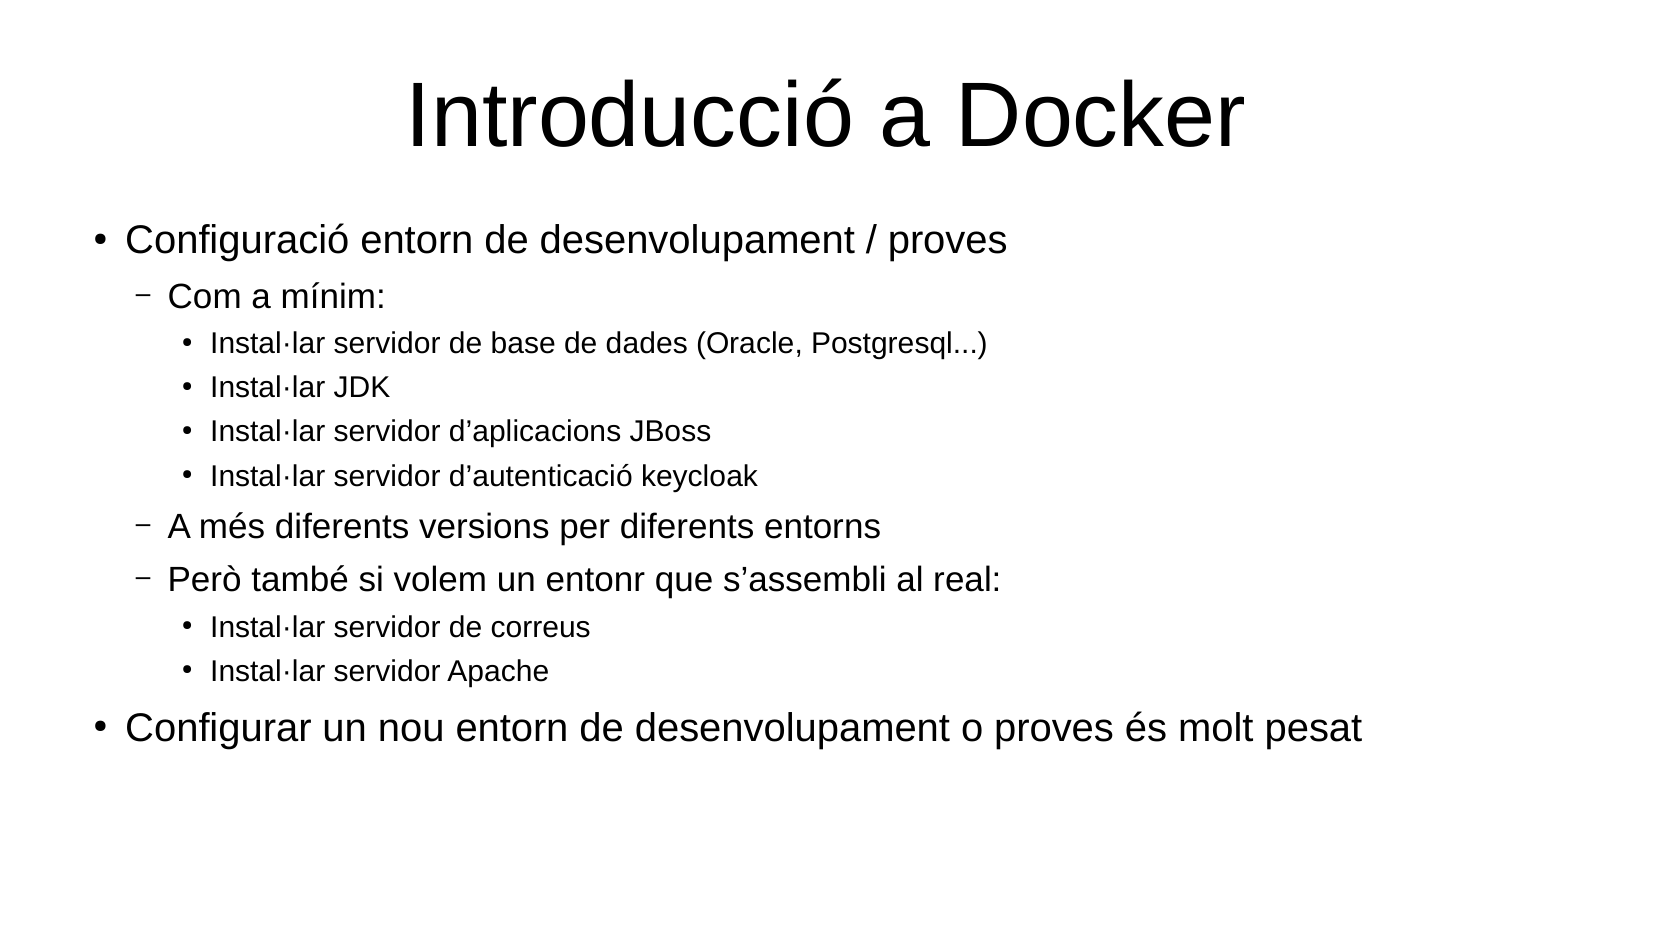

# Introducció a Docker
Configuració entorn de desenvolupament / proves
Com a mínim:
Instal·lar servidor de base de dades (Oracle, Postgresql...)
Instal·lar JDK
Instal·lar servidor d’aplicacions JBoss
Instal·lar servidor d’autenticació keycloak
A més diferents versions per diferents entorns
Però també si volem un entonr que s’assembli al real:
Instal·lar servidor de correus
Instal·lar servidor Apache
Configurar un nou entorn de desenvolupament o proves és molt pesat